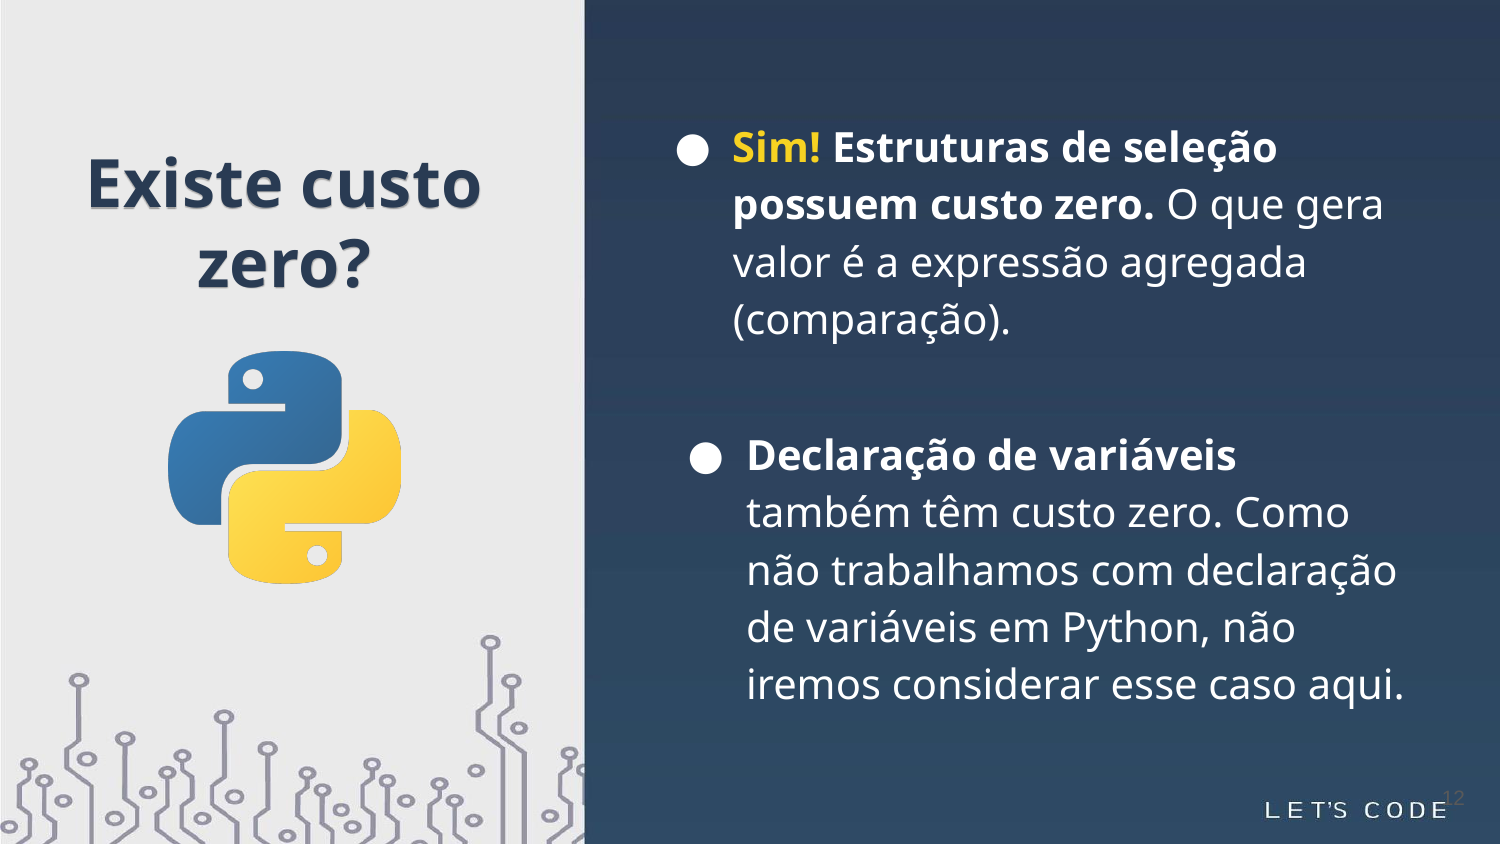

Existe custo zero?
Sim! Estruturas de seleção possuem custo zero. O que gera valor é a expressão agregada (comparação).
Declaração de variáveis também têm custo zero. Como não trabalhamos com declaração de variáveis em Python, não iremos considerar esse caso aqui.